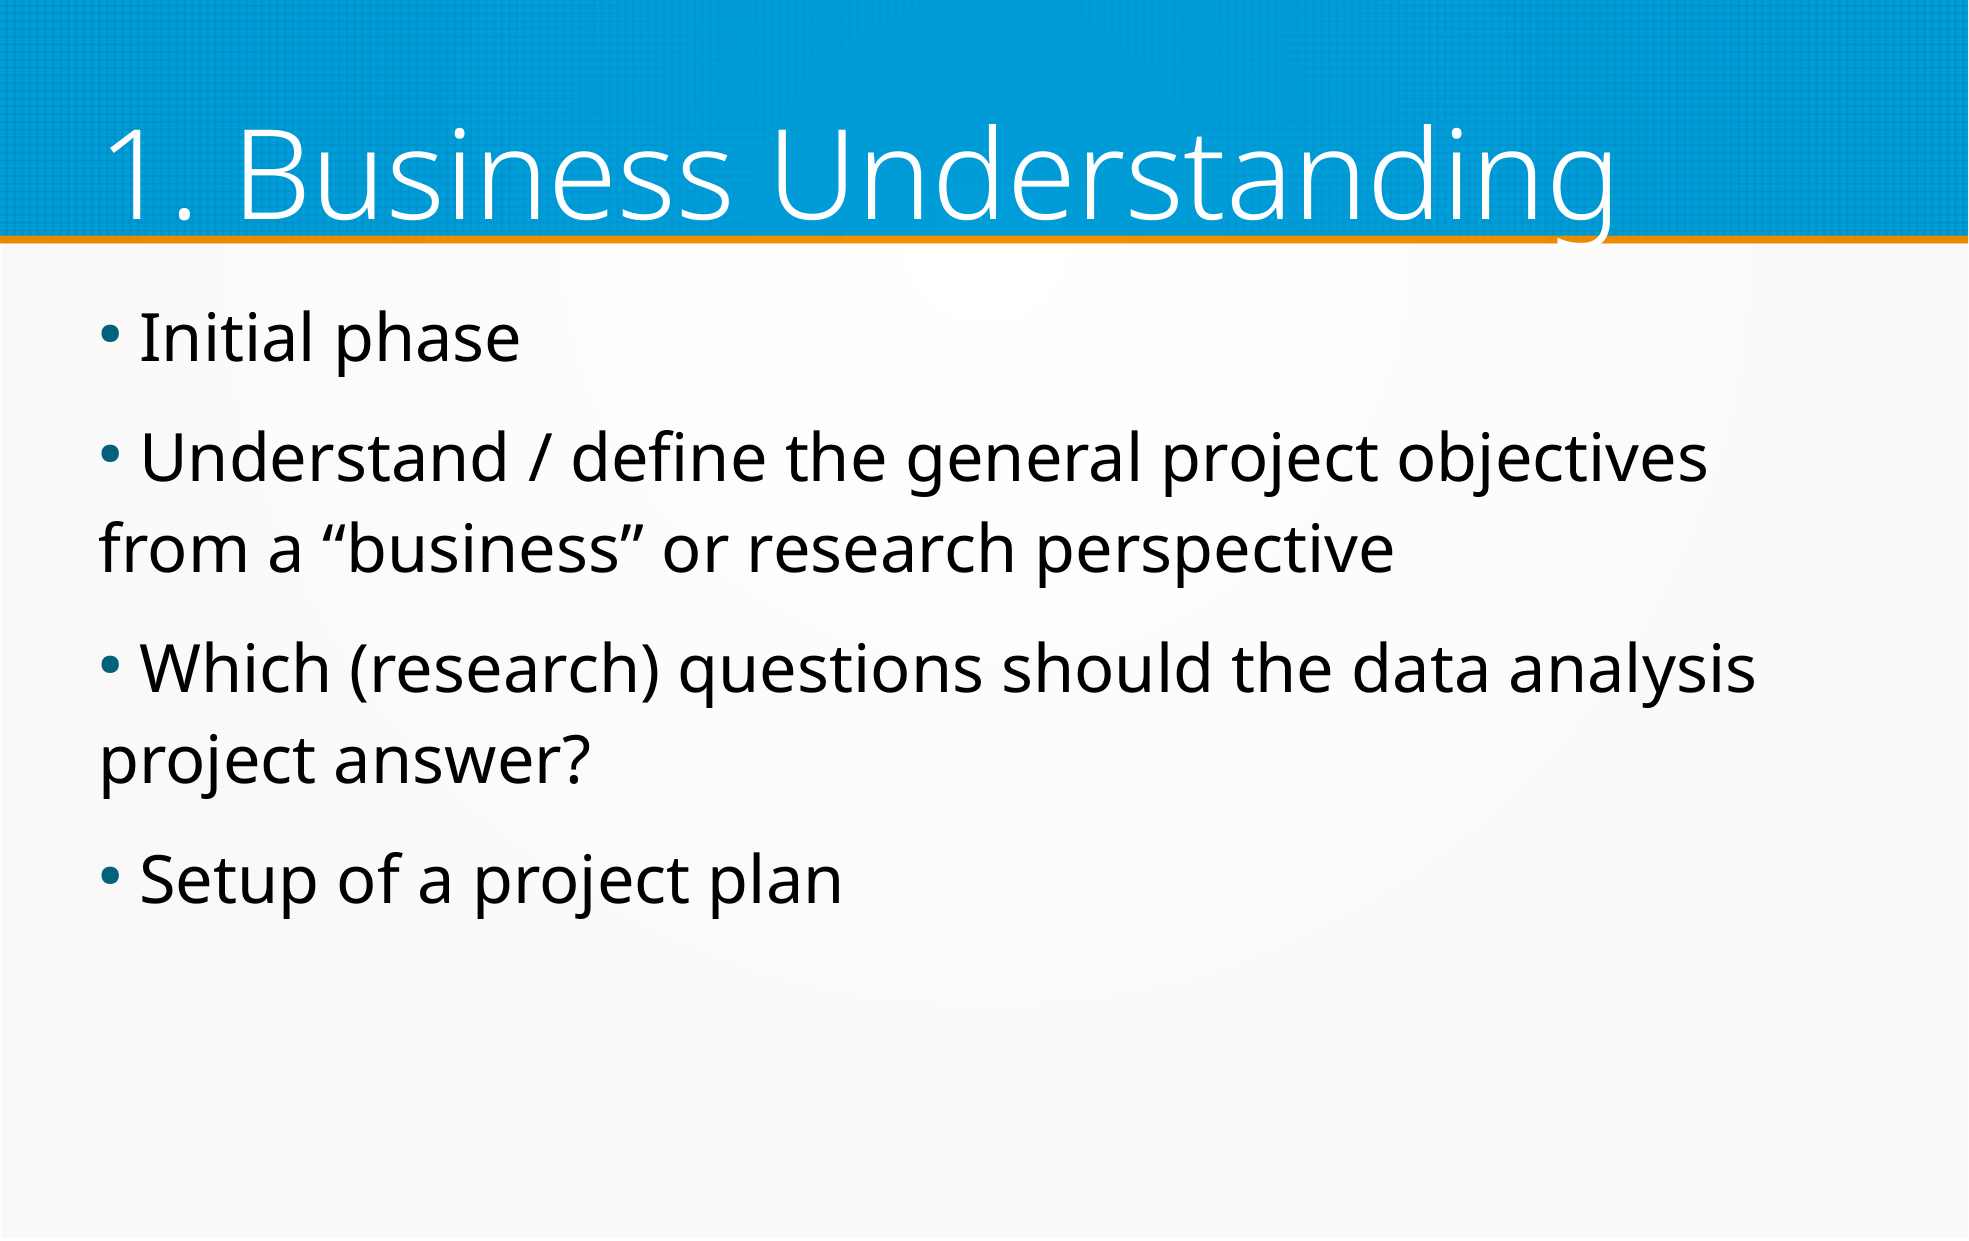

# 1. Business Understanding
 Initial phase
 Understand / define the general project objectives from a “business” or research perspective
 Which (research) questions should the data analysis project answer?
 Setup of a project plan